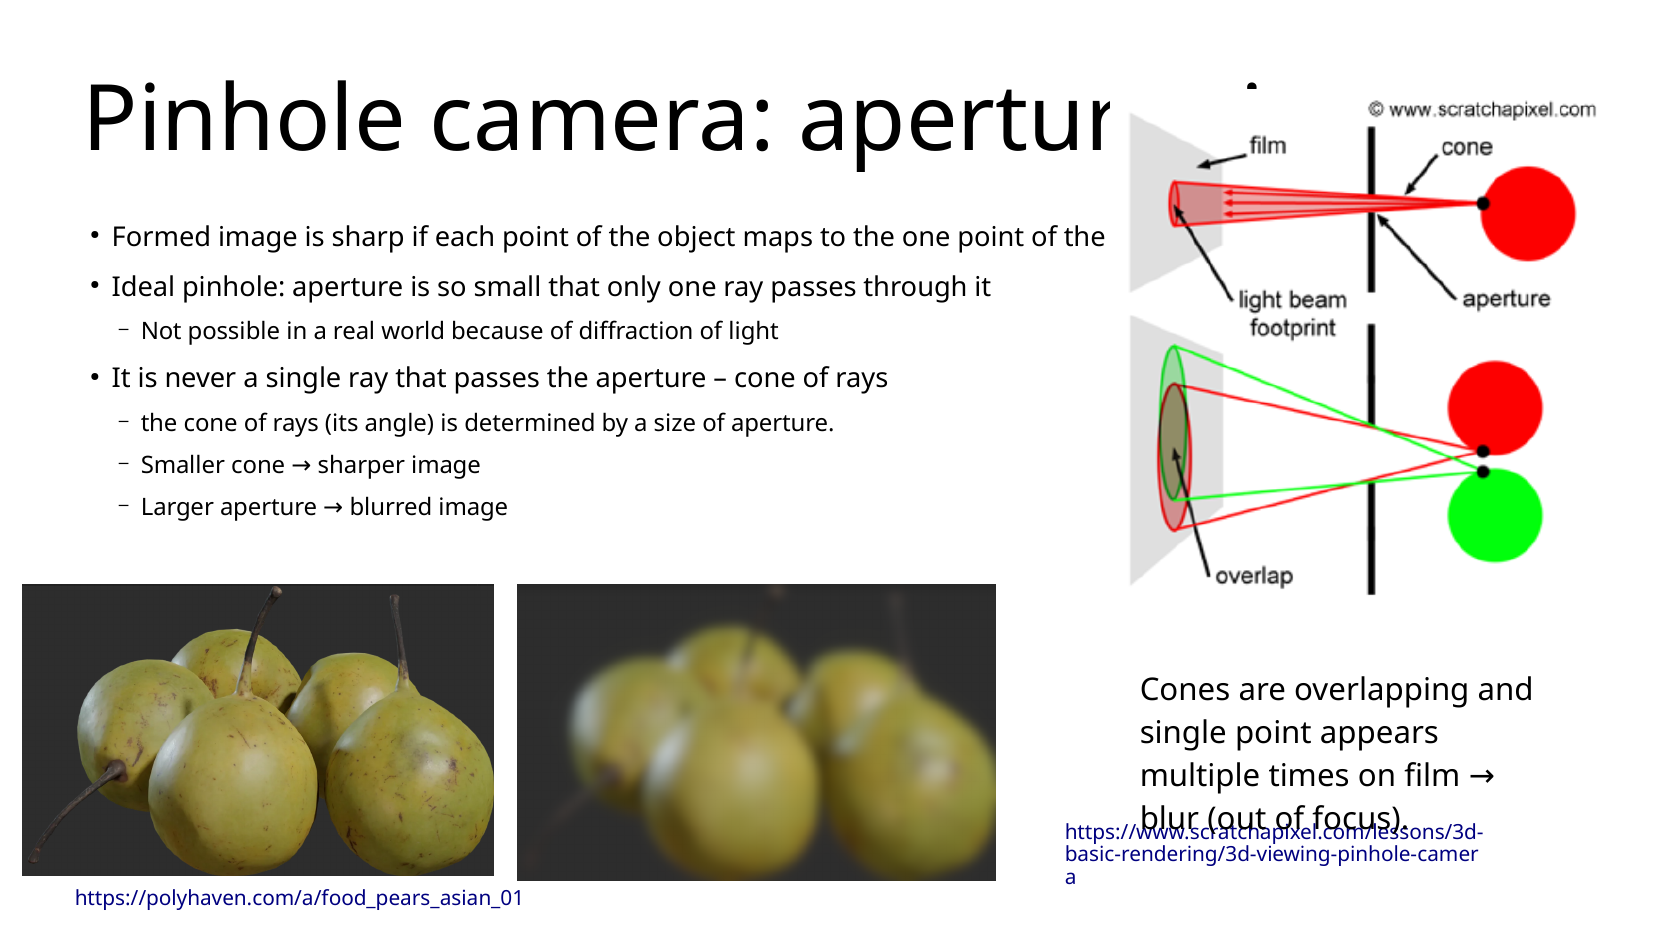

# Pinhole camera: aperture size
Formed image is sharp if each point of the object maps to the one point of the film
Ideal pinhole: aperture is so small that only one ray passes through it
Not possible in a real world because of diffraction of light
It is never a single ray that passes the aperture – cone of rays
the cone of rays (its angle) is determined by a size of aperture.
Smaller cone → sharper image
Larger aperture → blurred image
Cones are overlapping and single point appears multiple times on film → blur (out of focus).
https://www.scratchapixel.com/lessons/3d-basic-rendering/3d-viewing-pinhole-camera
https://polyhaven.com/a/food_pears_asian_01